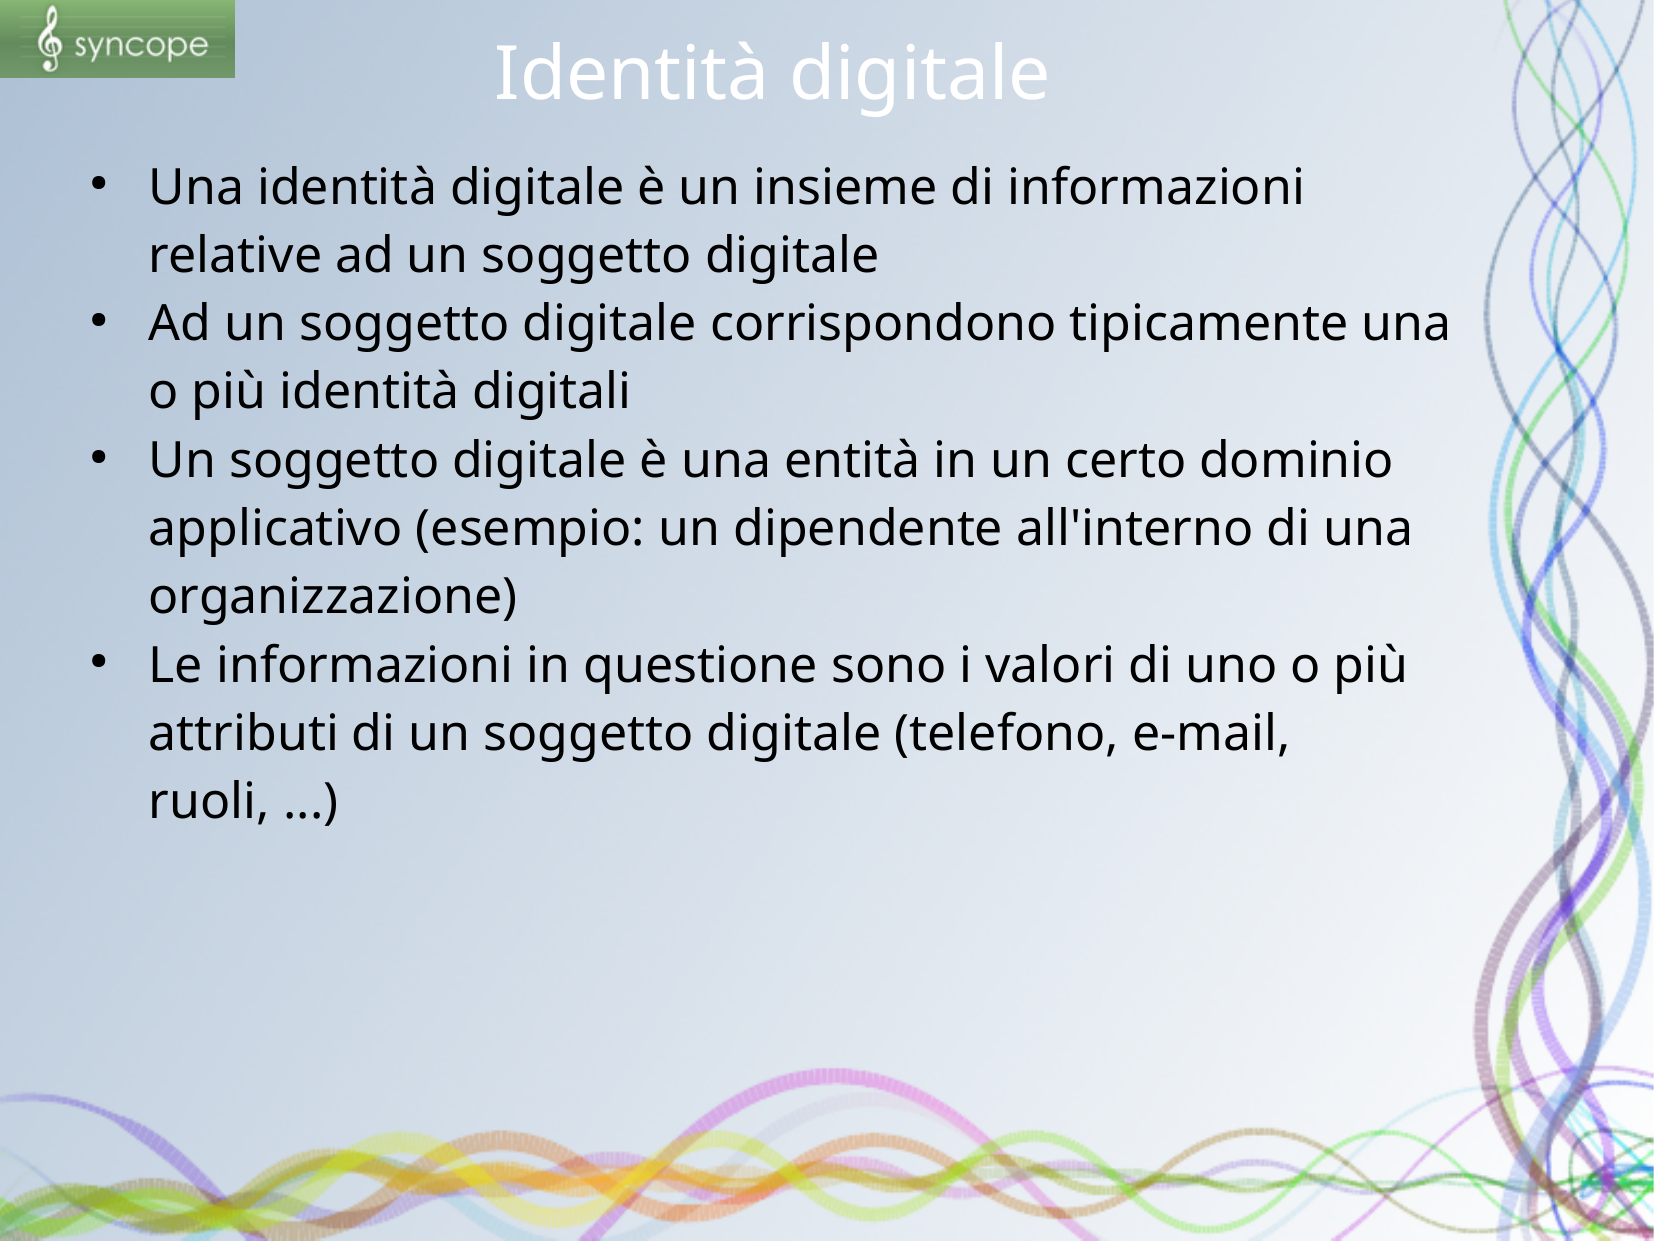

Identità digitale
Una identità digitale è un insieme di informazioni relative ad un soggetto digitale
Ad un soggetto digitale corrispondono tipicamente una o più identità digitali
Un soggetto digitale è una entità in un certo dominio applicativo (esempio: un dipendente all'interno di una organizzazione)
Le informazioni in questione sono i valori di uno o più attributi di un soggetto digitale (telefono, e-mail, ruoli, ...)